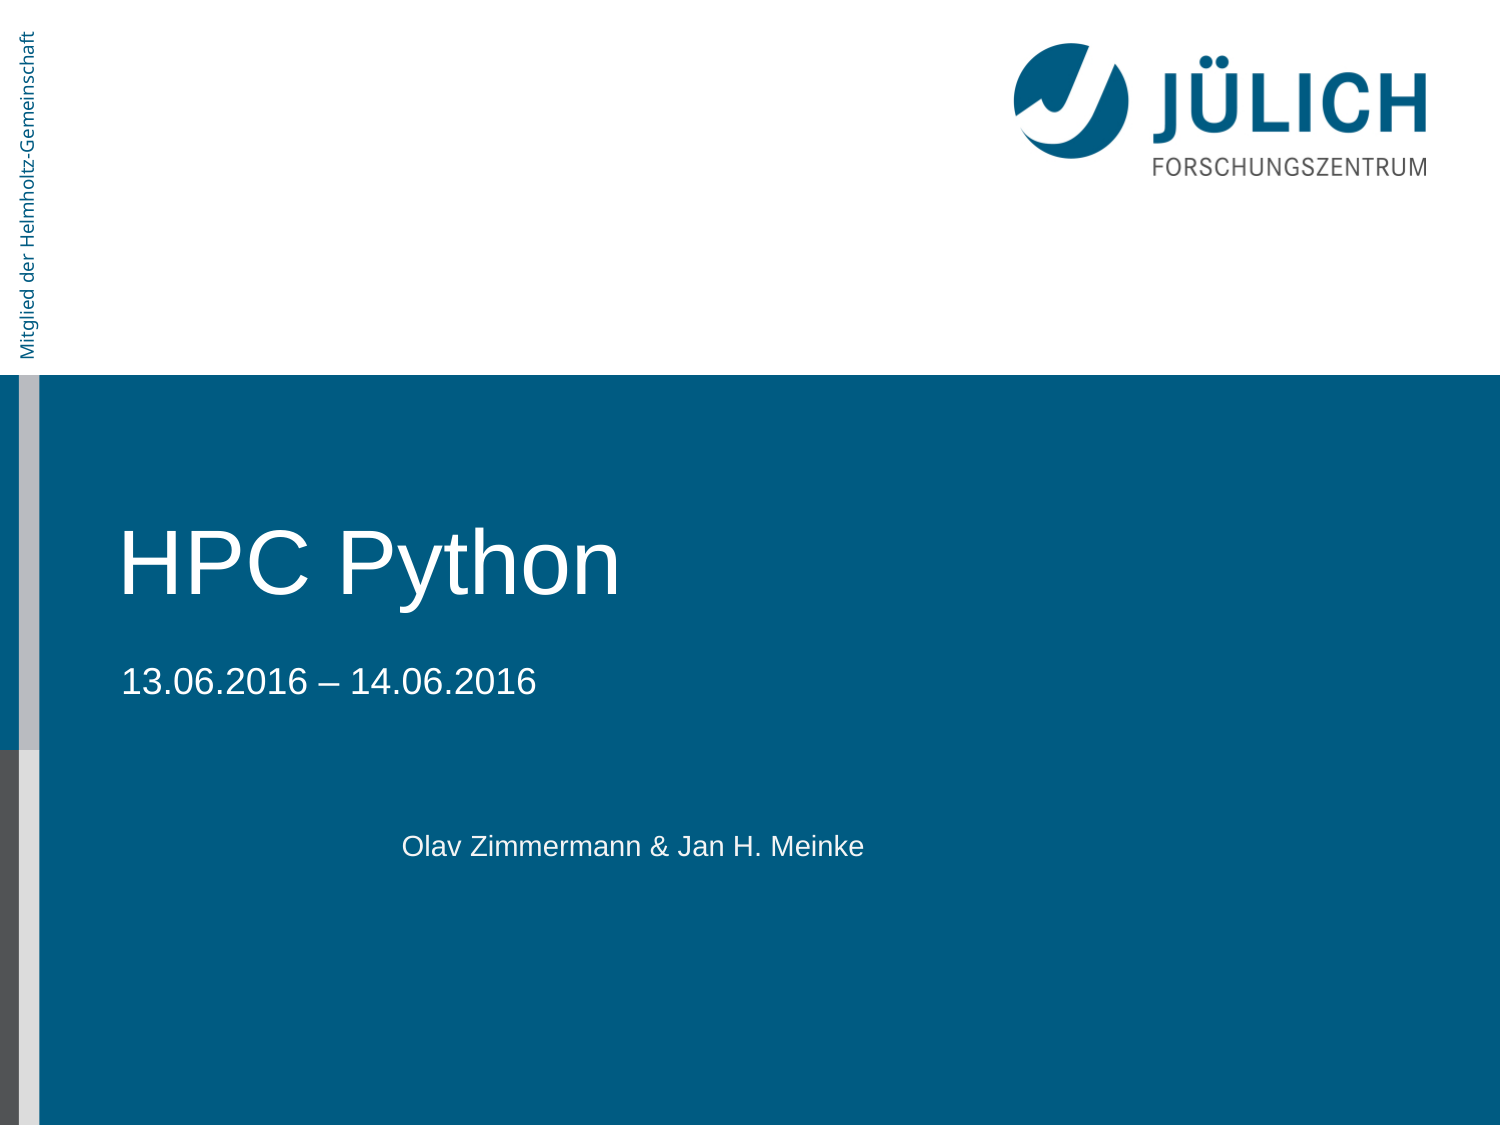

# HPC Python
13.06.2016 – 14.06.2016
Olav Zimmermann & Jan H. Meinke